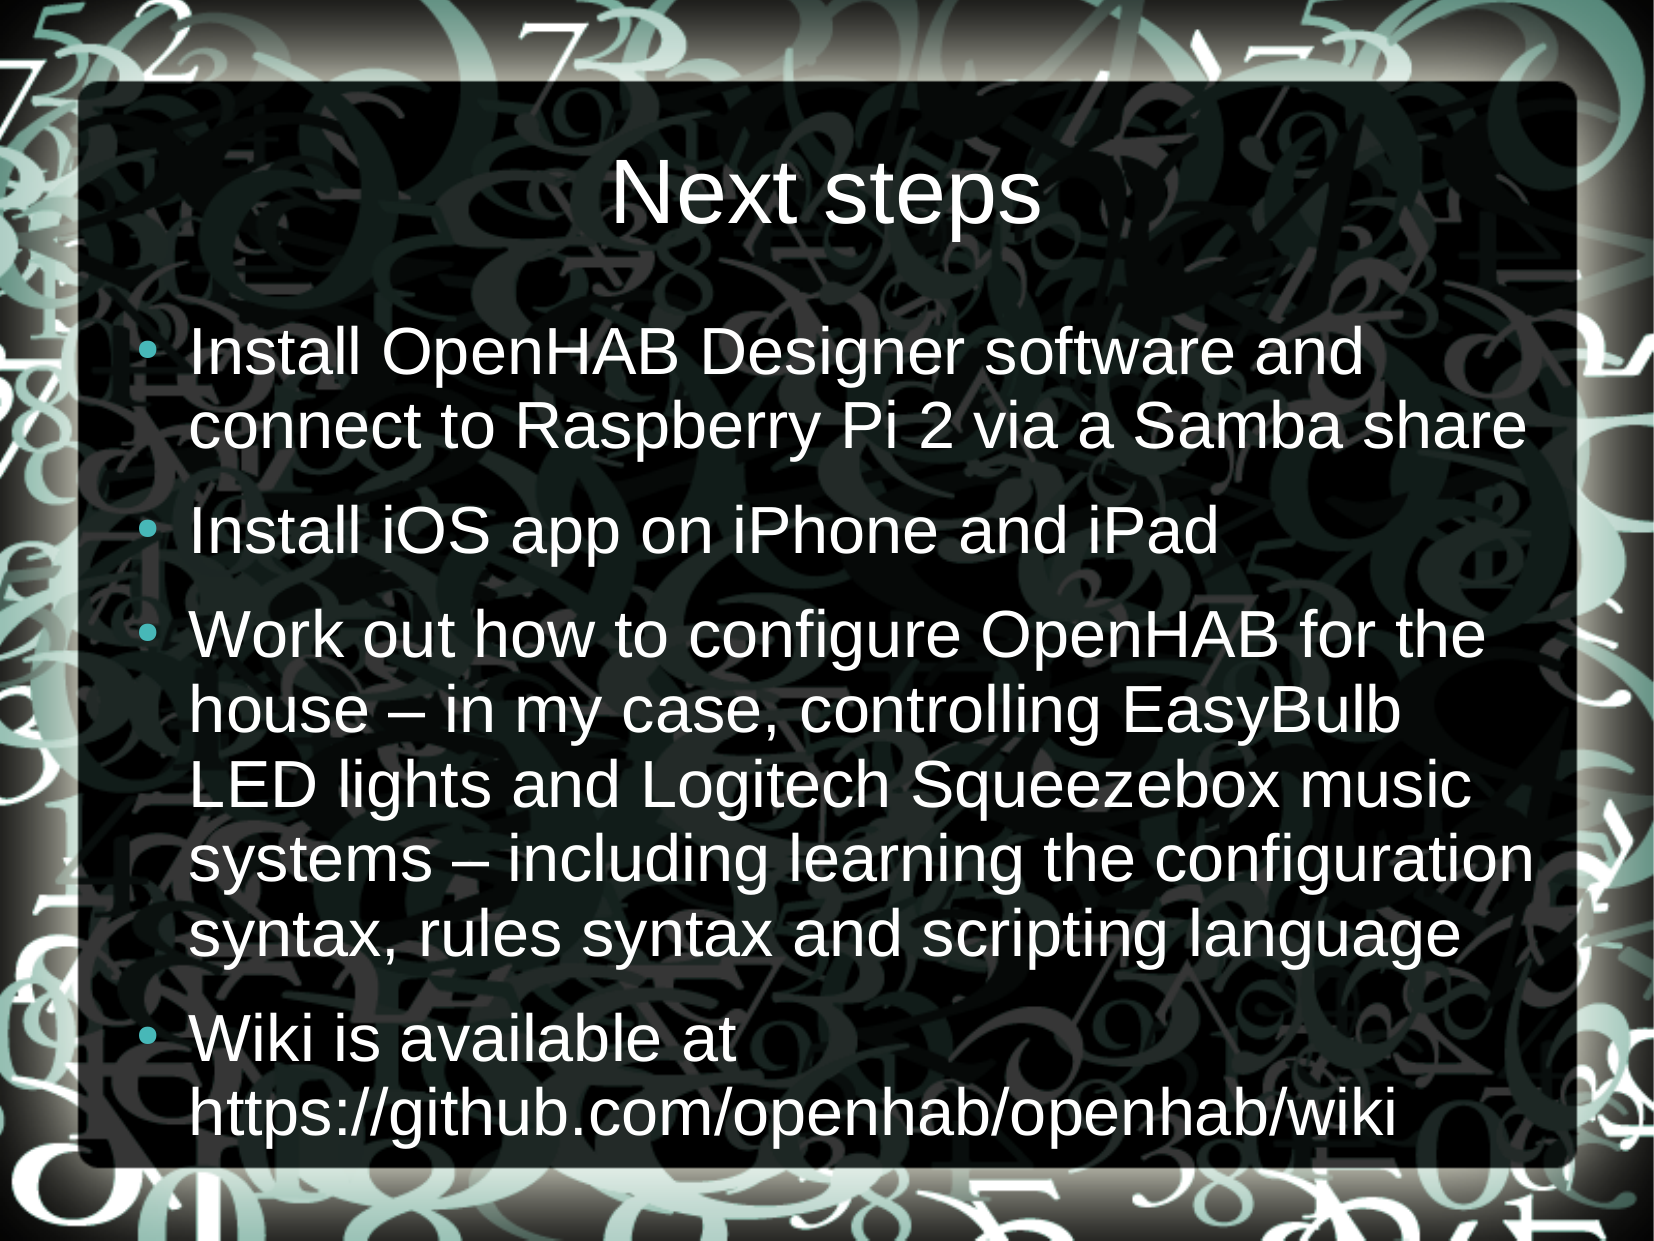

# Next steps
Install OpenHAB Designer software and connect to Raspberry Pi 2 via a Samba share
Install iOS app on iPhone and iPad
Work out how to configure OpenHAB for the house – in my case, controlling EasyBulb LED lights and Logitech Squeezebox music systems – including learning the configuration syntax, rules syntax and scripting language
Wiki is available at https://github.com/openhab/openhab/wiki